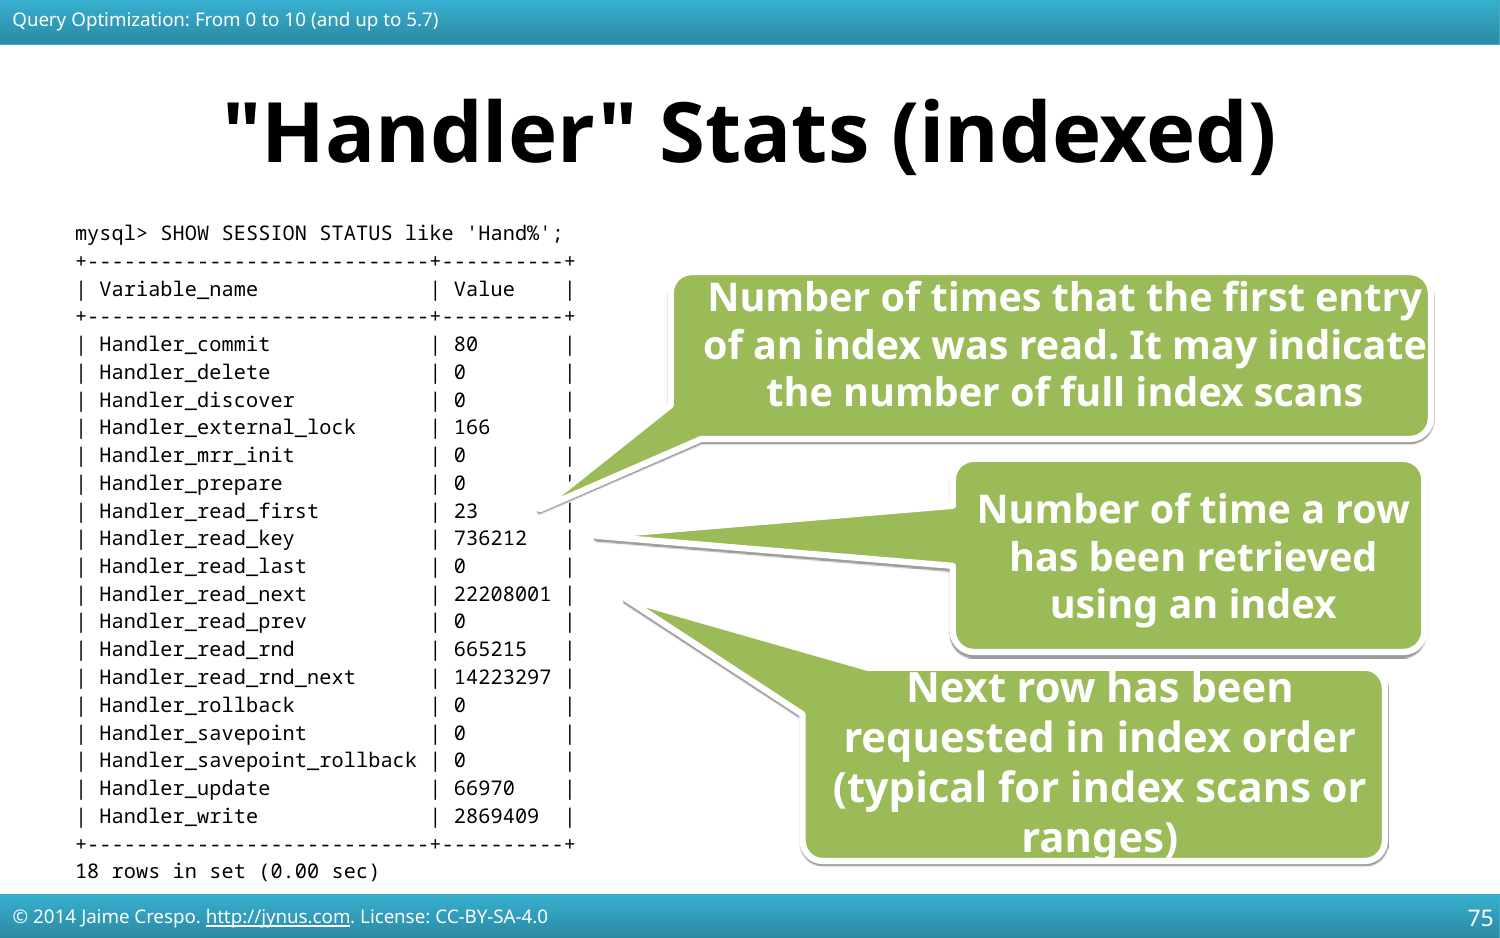

# "Handler" Stats (indexed)
mysql> SHOW SESSION STATUS like 'Hand%';
+----------------------------+----------+
| Variable_name | Value |
+----------------------------+----------+
| Handler_commit | 80 |
| Handler_delete | 0 |
| Handler_discover | 0 |
| Handler_external_lock | 166 |
| Handler_mrr_init | 0 |
| Handler_prepare | 0 |
| Handler_read_first | 23 |
| Handler_read_key | 736212 |
| Handler_read_last | 0 |
| Handler_read_next | 22208001 |
| Handler_read_prev | 0 |
| Handler_read_rnd | 665215 |
| Handler_read_rnd_next | 14223297 |
| Handler_rollback | 0 |
| Handler_savepoint | 0 |
| Handler_savepoint_rollback | 0 |
| Handler_update | 66970 |
| Handler_write | 2869409 |
+----------------------------+----------+
18 rows in set (0.00 sec)
Number of times that the first entry of an index was read. It may indicate the number of full index scans
Number of time a row has been retrieved using an index
Next row has been requested in index order (typical for index scans or ranges)